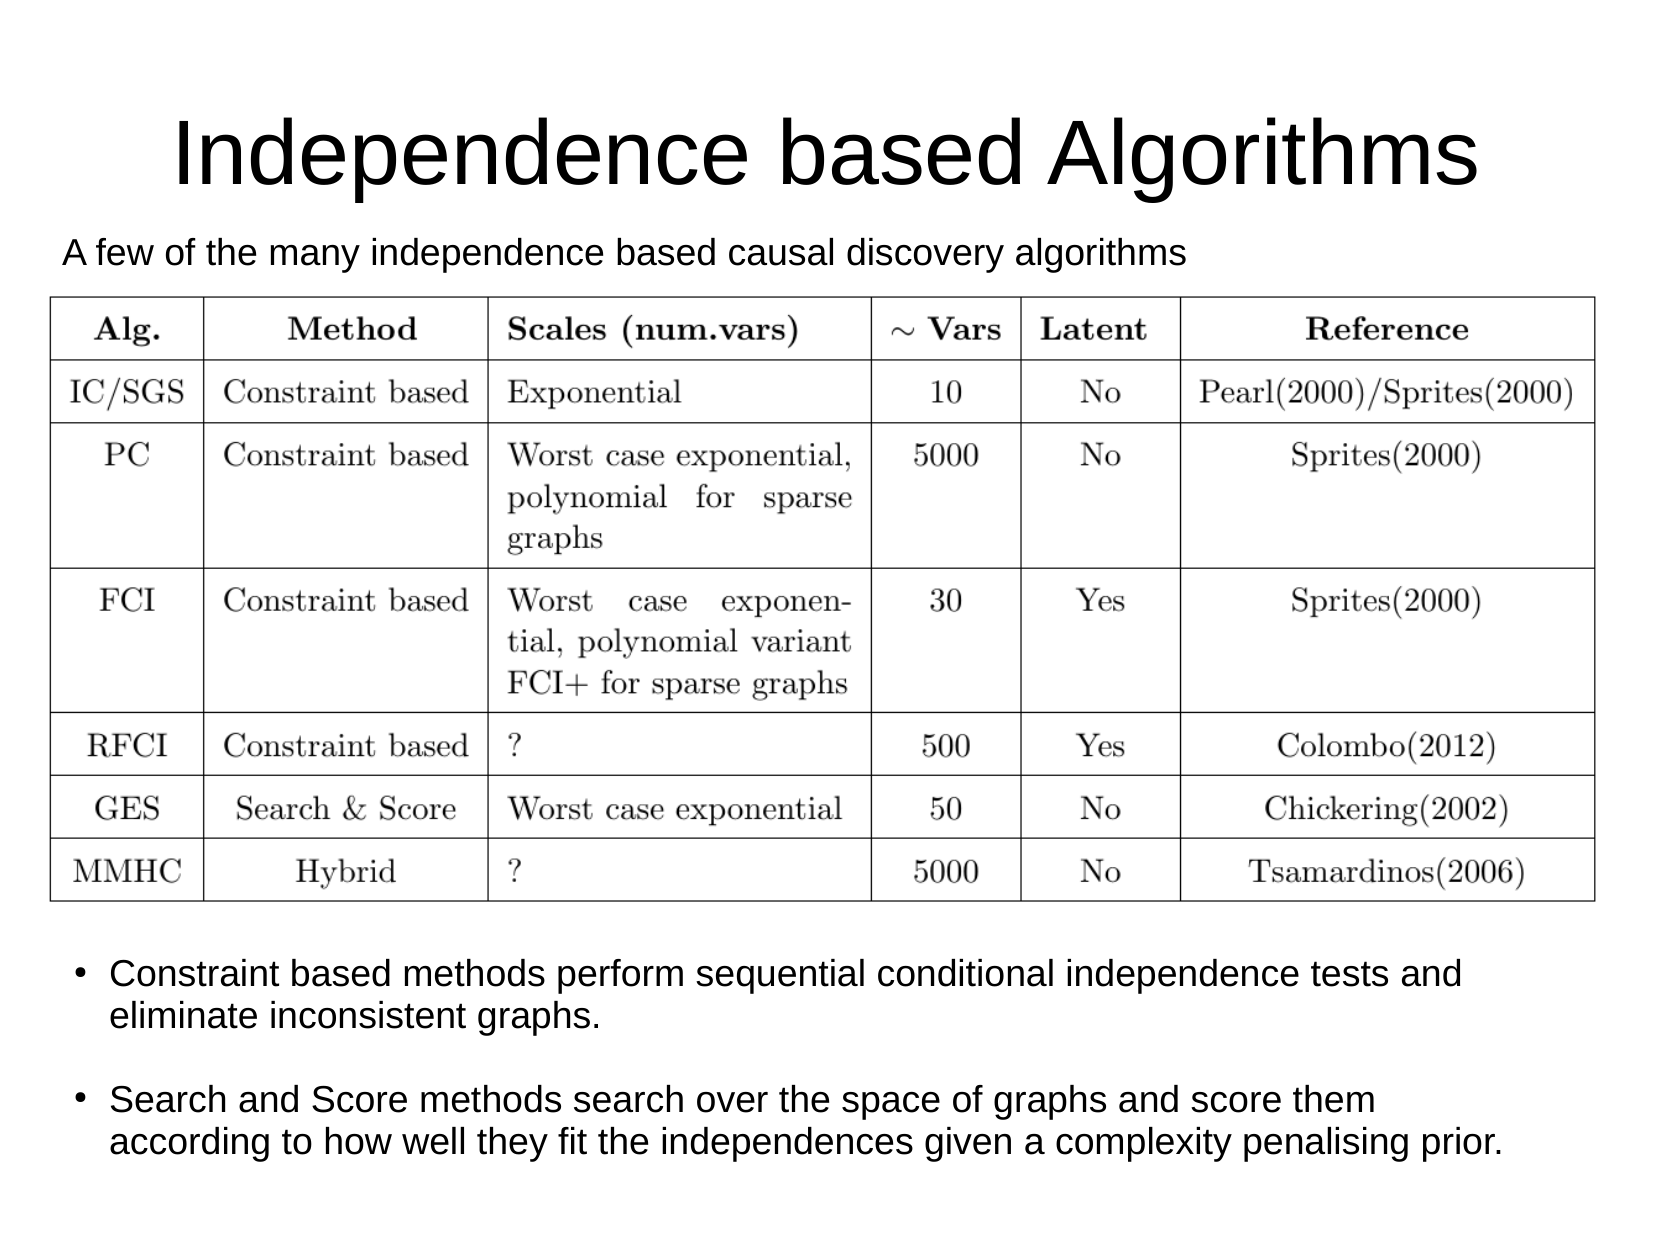

# Independence based Algorithms
A few of the many independence based causal discovery algorithms
Constraint based methods perform sequential conditional independence tests and eliminate inconsistent graphs.
Search and Score methods search over the space of graphs and score them according to how well they fit the independences given a complexity penalising prior.